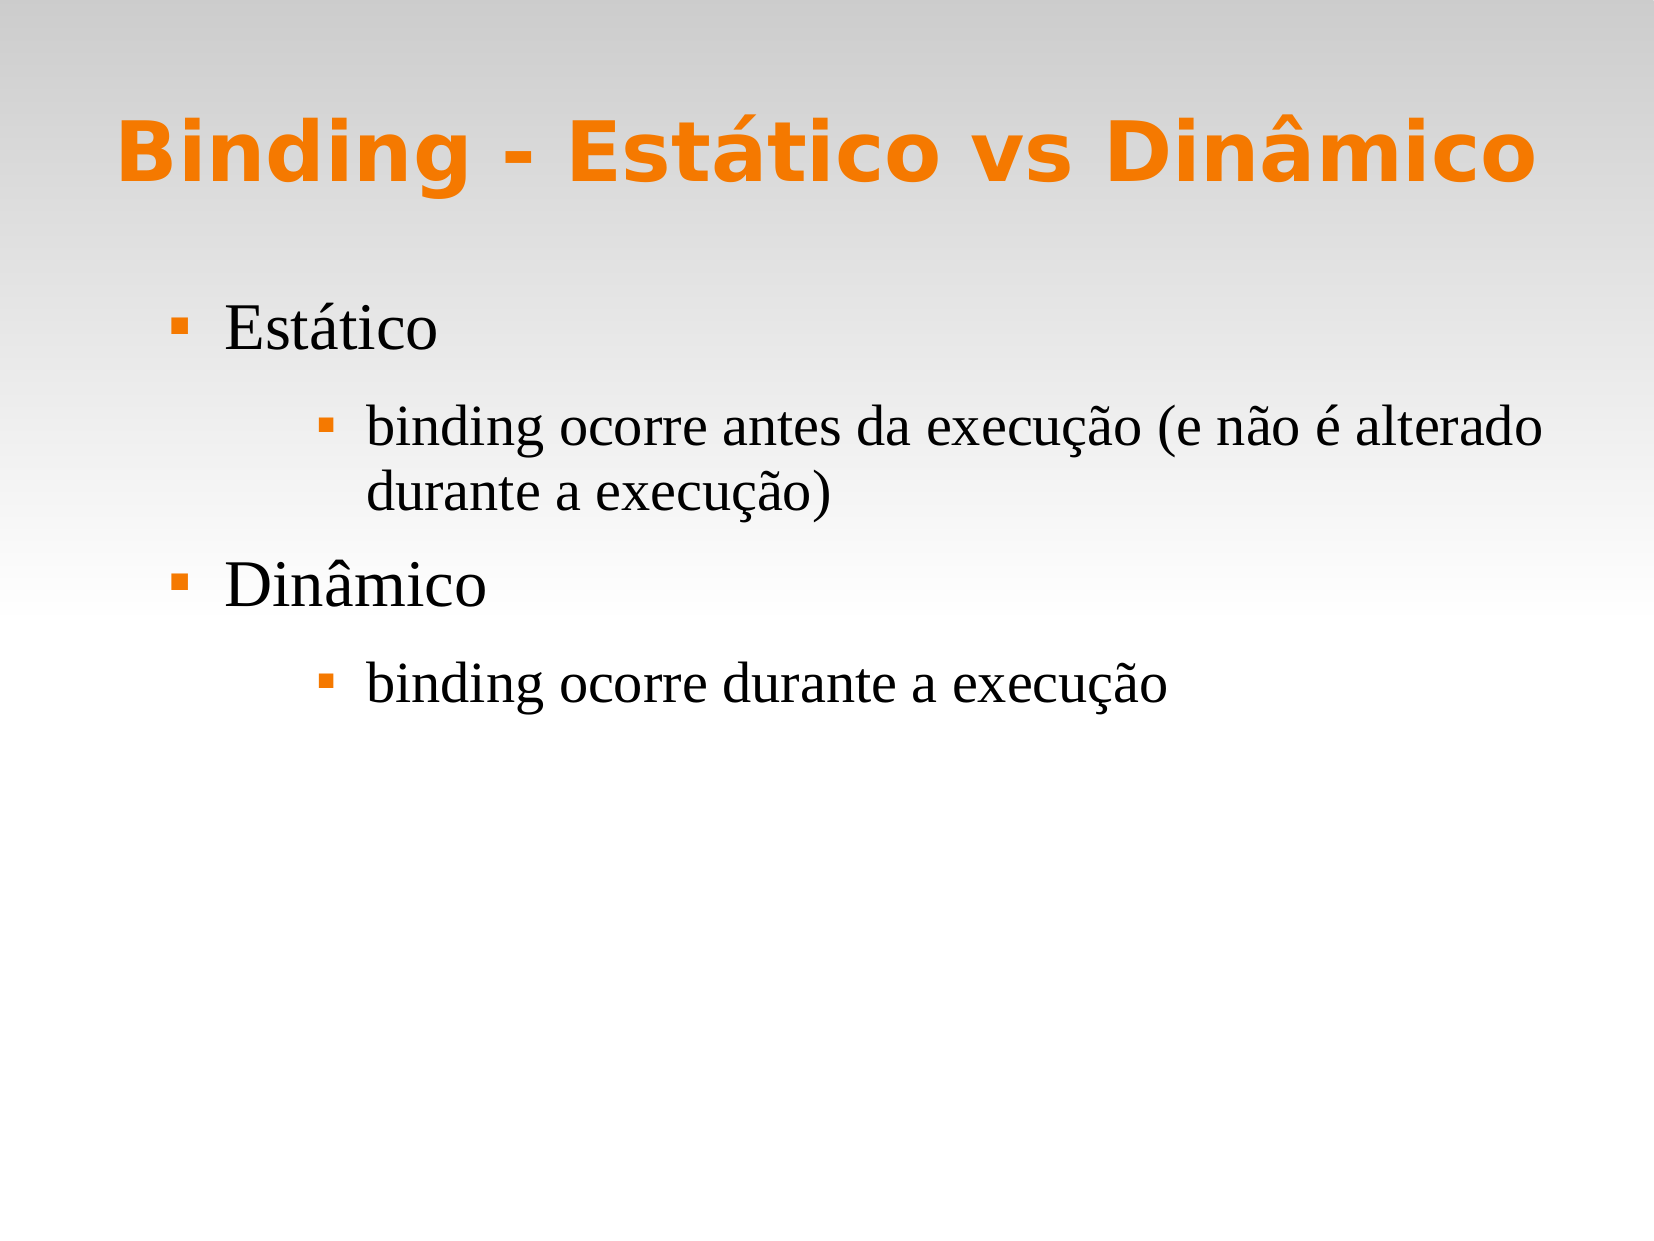

# Binding - Estático vs Dinâmico
Estático
binding ocorre antes da execução (e não é alterado durante a execução)
Dinâmico
binding ocorre durante a execução